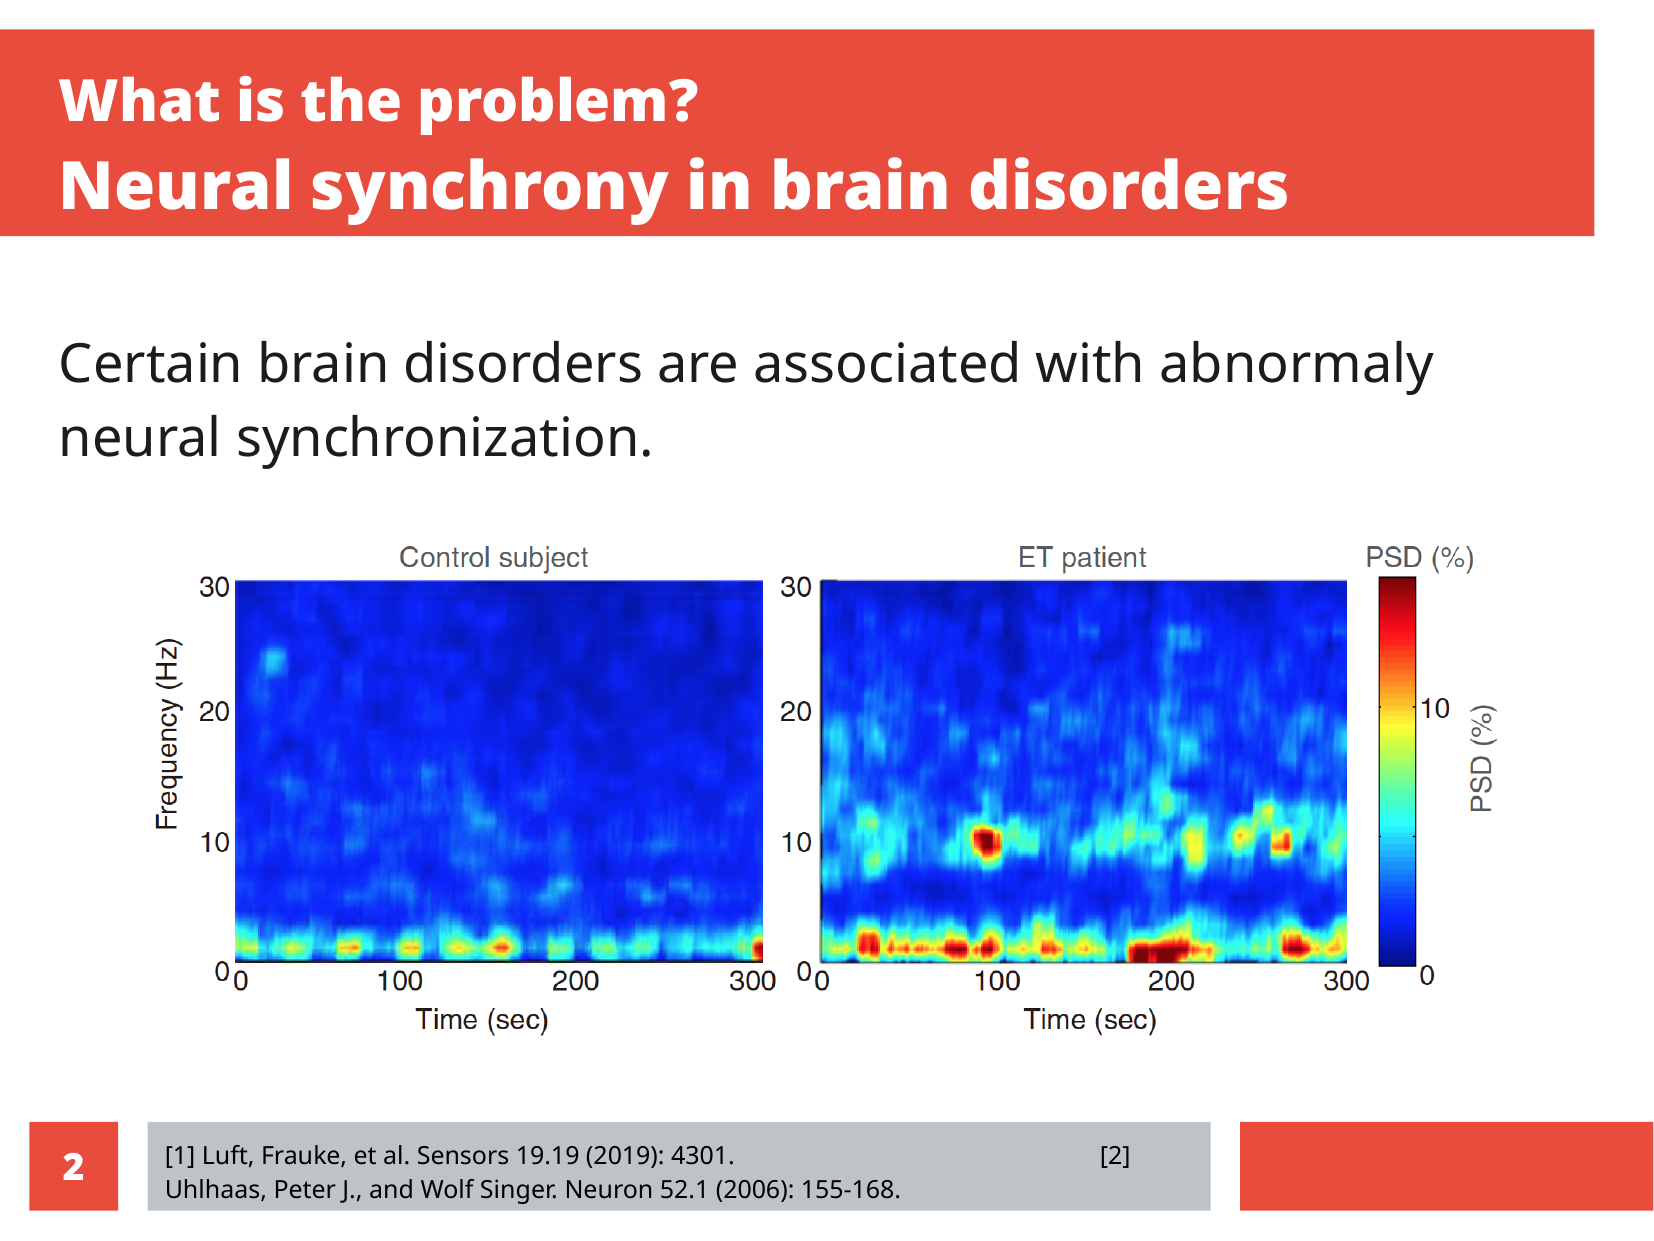

# What is the problem? Neural synchrony in brain disorders
Certain brain disorders are associated with abnormaly neural synchronization.
2
[1] Luft, Frauke, et al. Sensors 19.19 (2019): 4301. 		 [2] Uhlhaas, Peter J., and Wolf Singer. Neuron 52.1 (2006): 155-168.